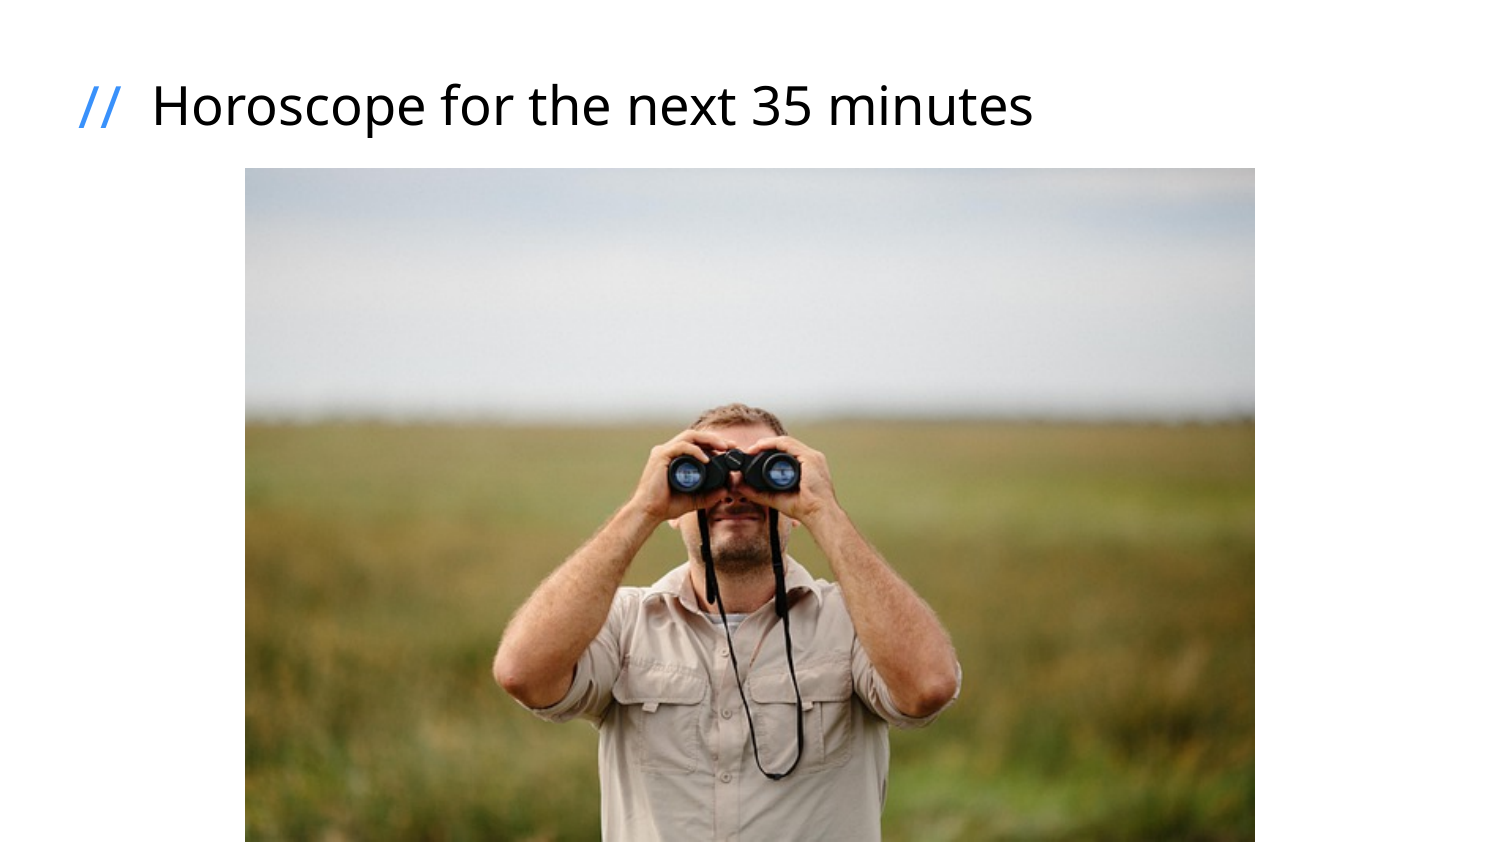

# Horoscope for the next 35 minutes